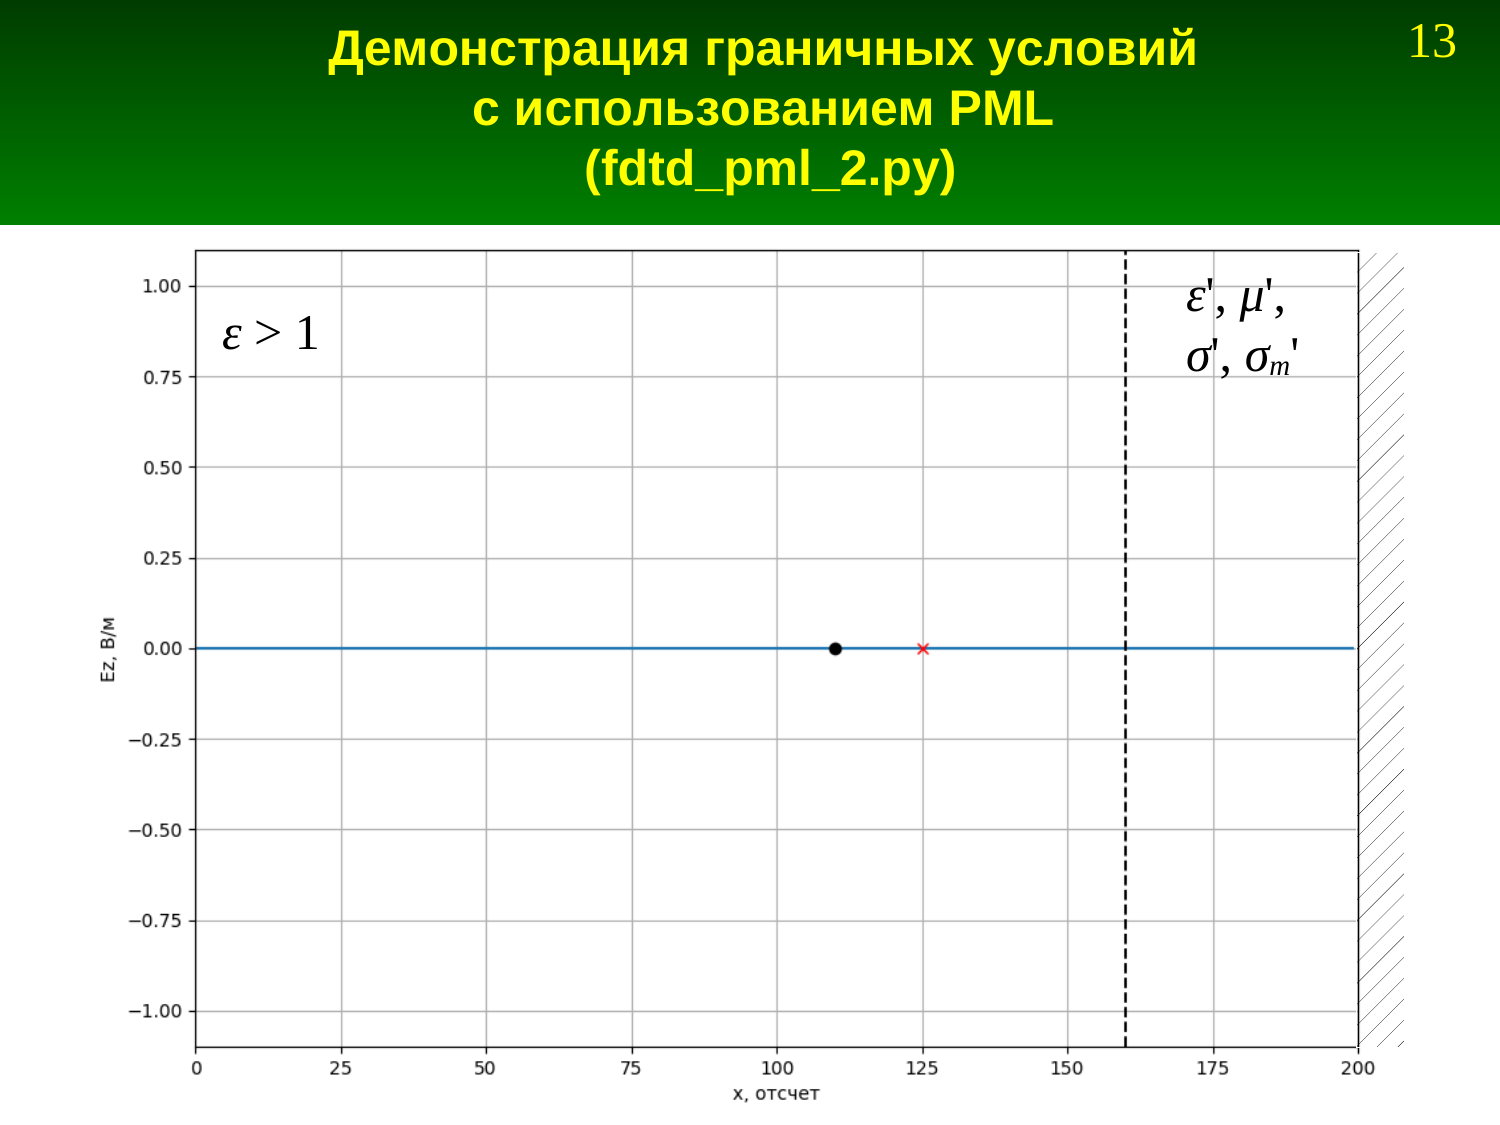

# Демонстрация граничных условий с использованием PML (fdtd_pml_2.py)
ε', μ',
σ', σm'
ε > 1